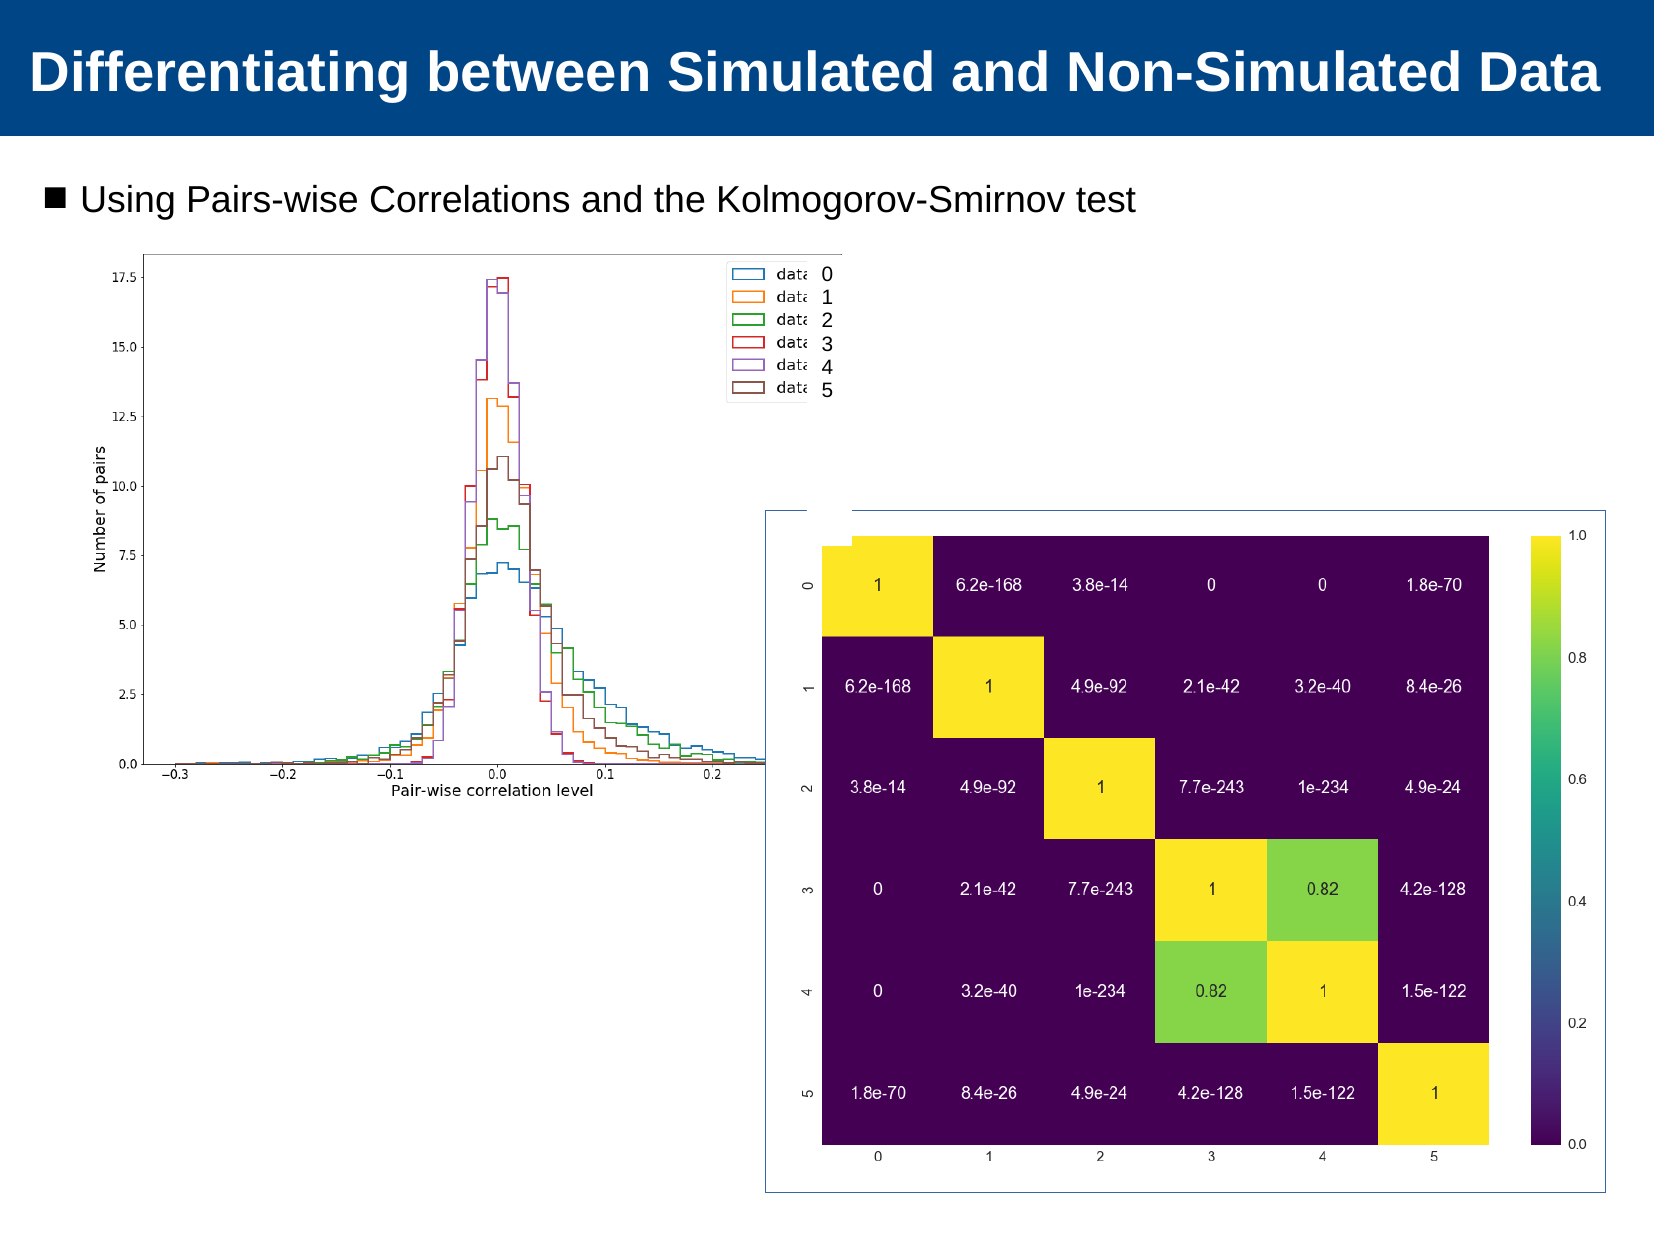

Differentiating between Simulated and Non-Simulated Data
Using Pairs-wise Correlations and the Kolmogorov-Smirnov test
0
1
2
3
4
5